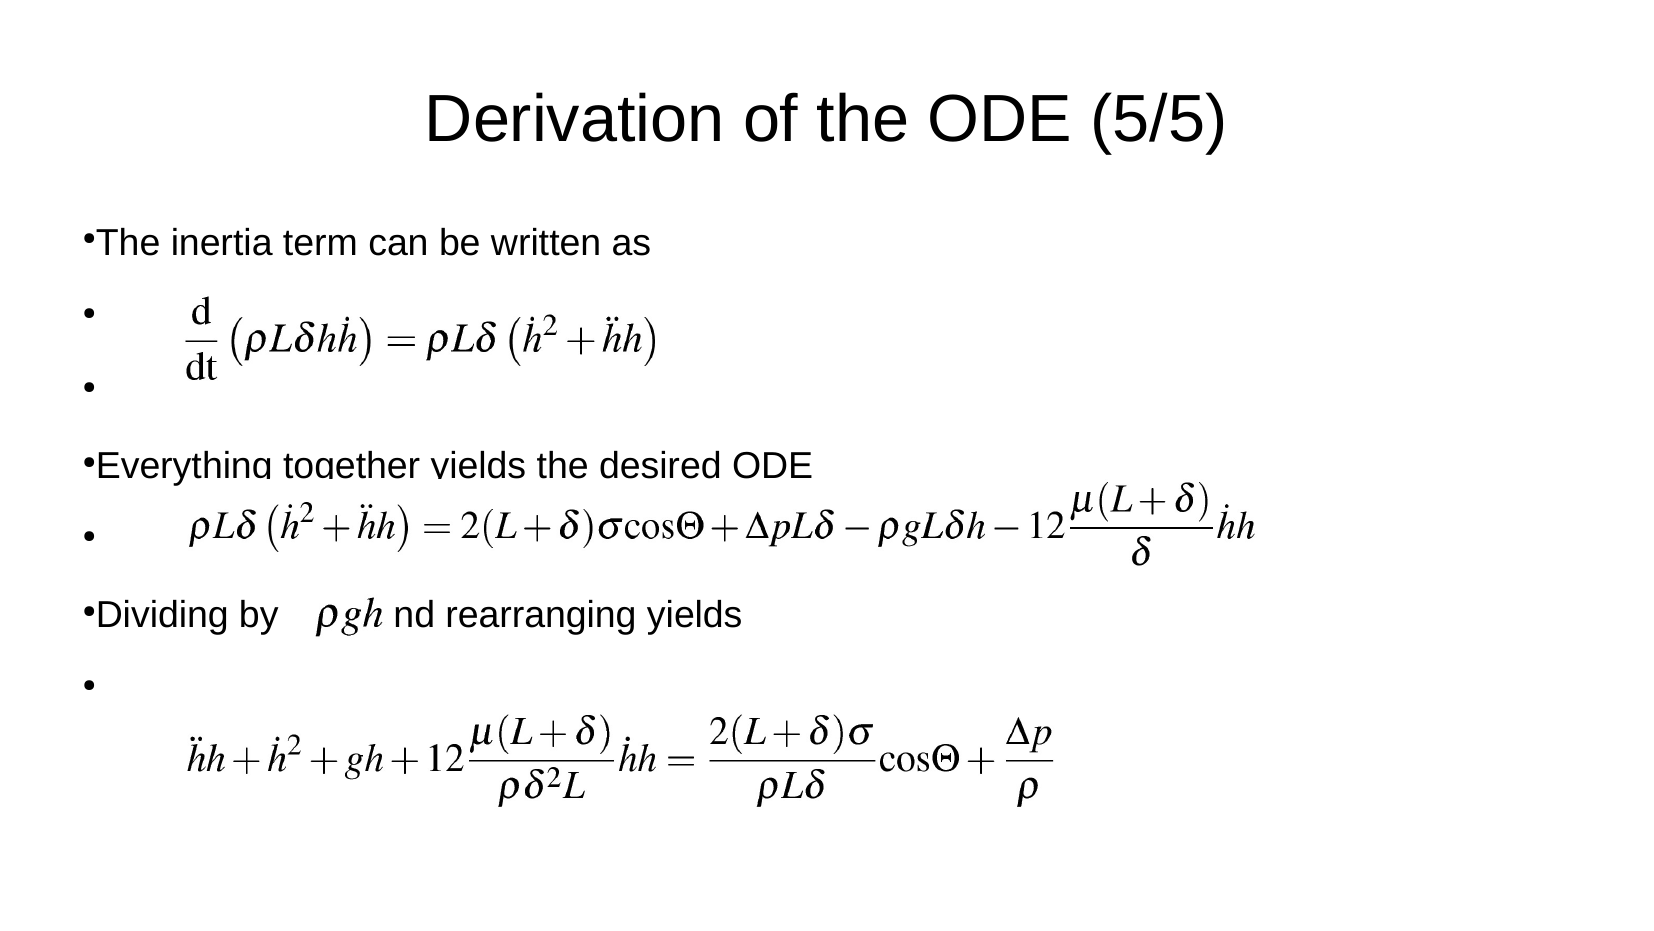

# Derivation of the ODE (5/5)
The inertia term can be written as
Everything together yields the desired ODE
Dividing by and rearranging yields